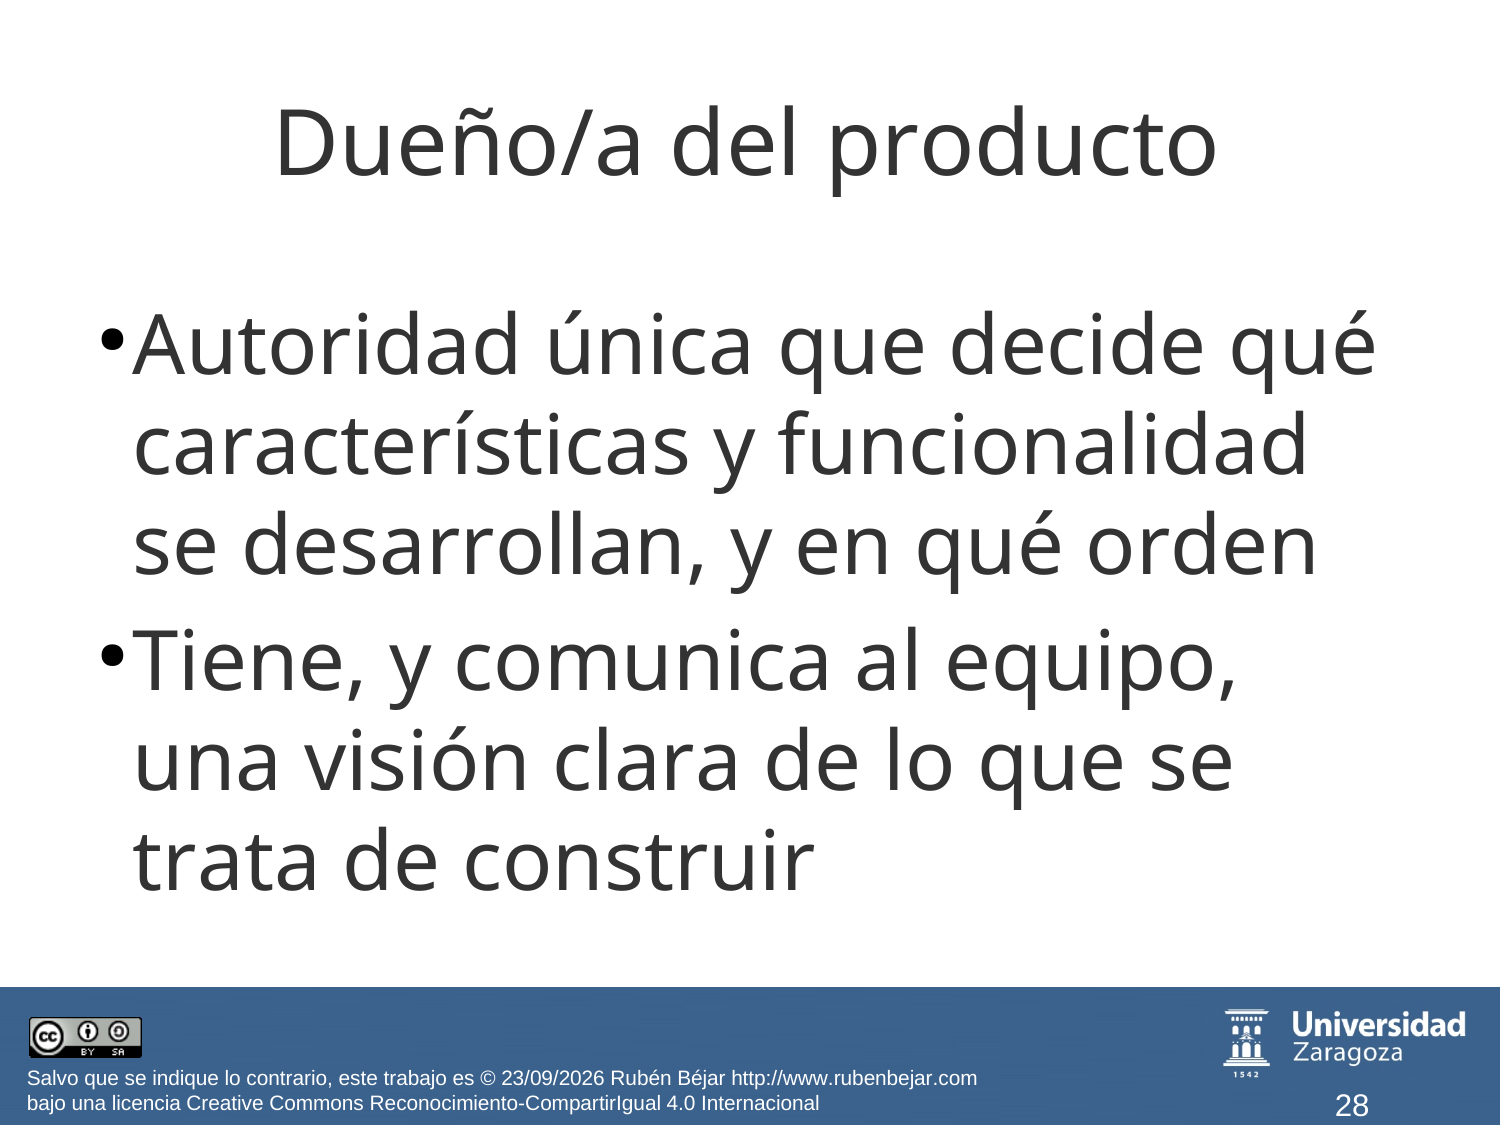

# Dueño/a del producto
Autoridad única que decide qué características y funcionalidad se desarrollan, y en qué orden
Tiene, y comunica al equipo, una visión clara de lo que se trata de construir